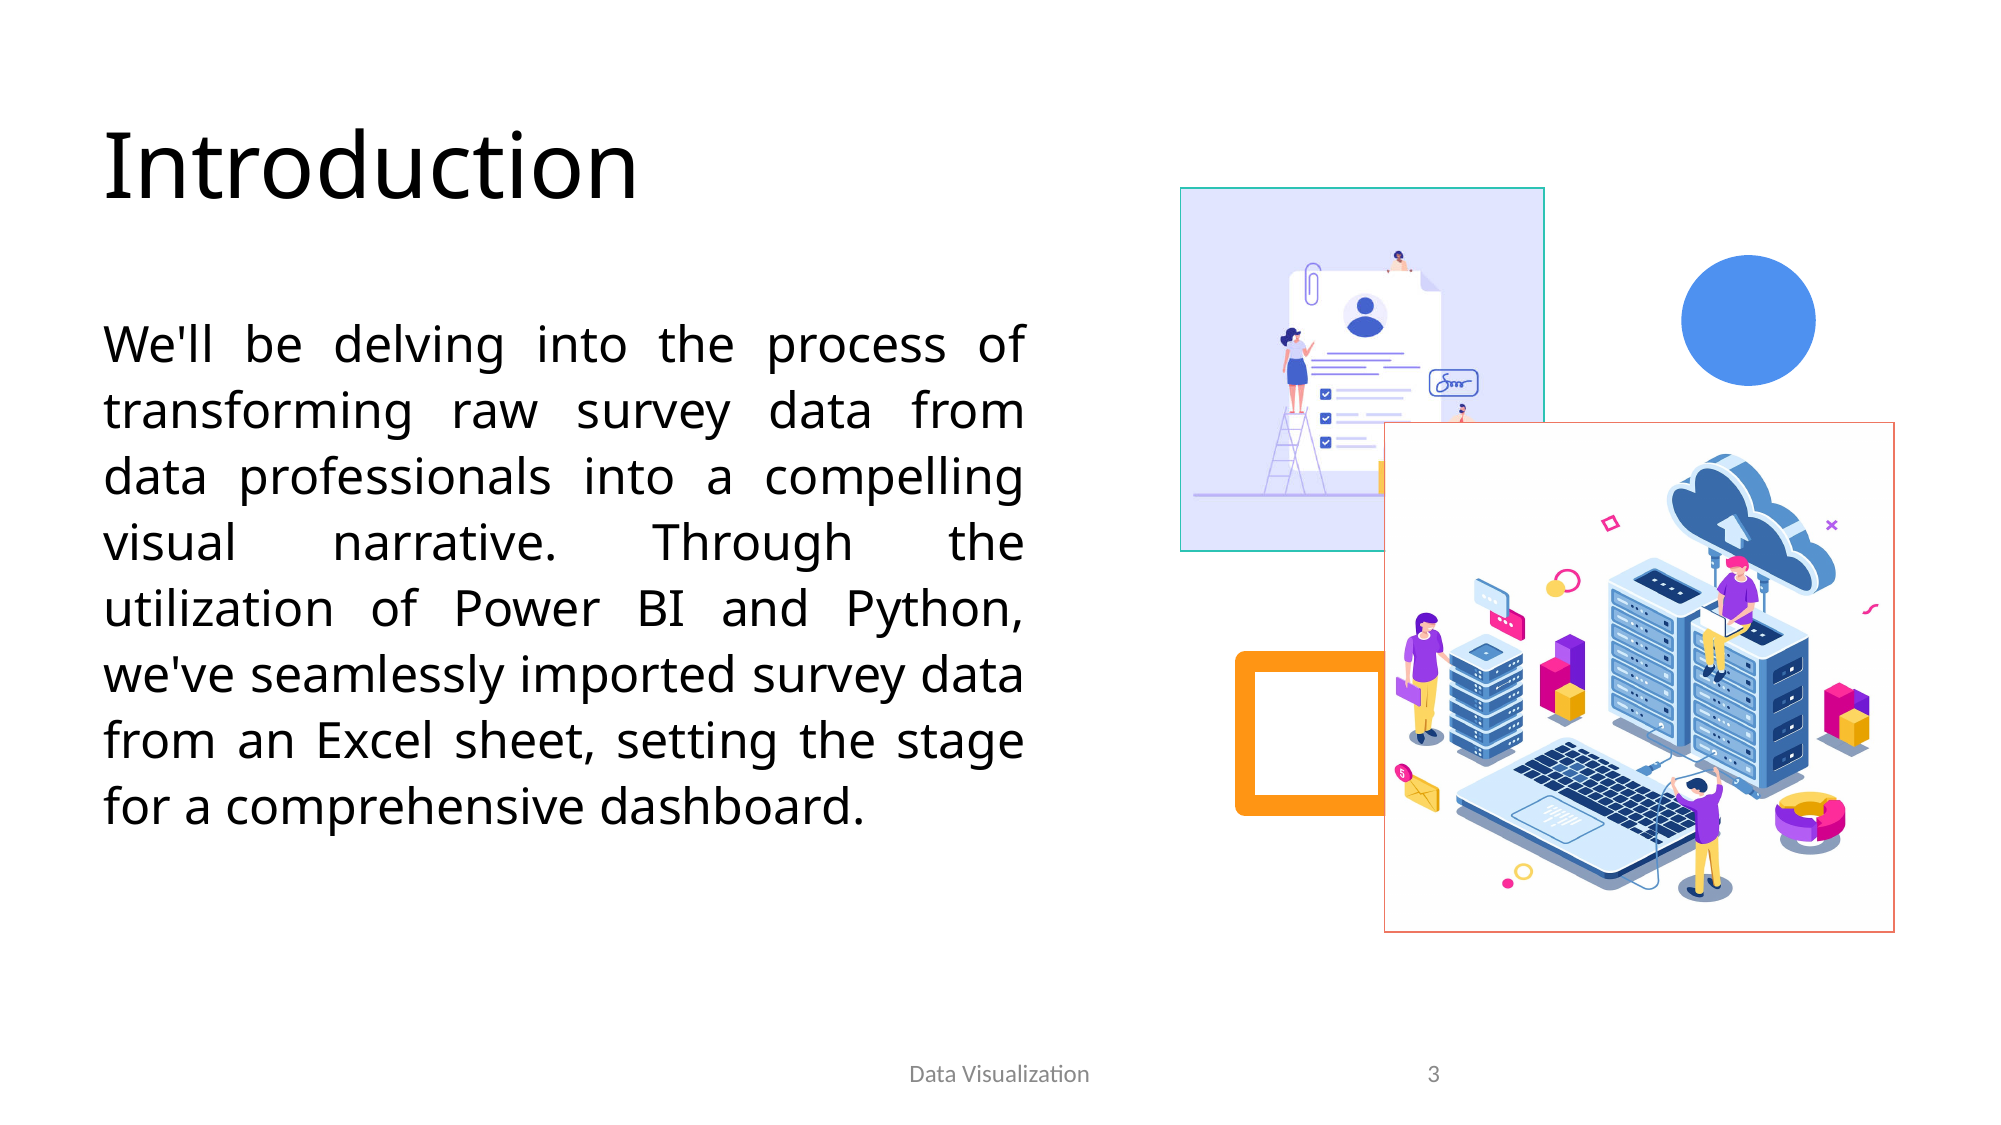

# Introduction
We'll be delving into the process of transforming raw survey data from data professionals into a compelling visual narrative. Through the utilization of Power BI and Python, we've seamlessly imported survey data from an Excel sheet, setting the stage for a comprehensive dashboard.
Data Visualization
3